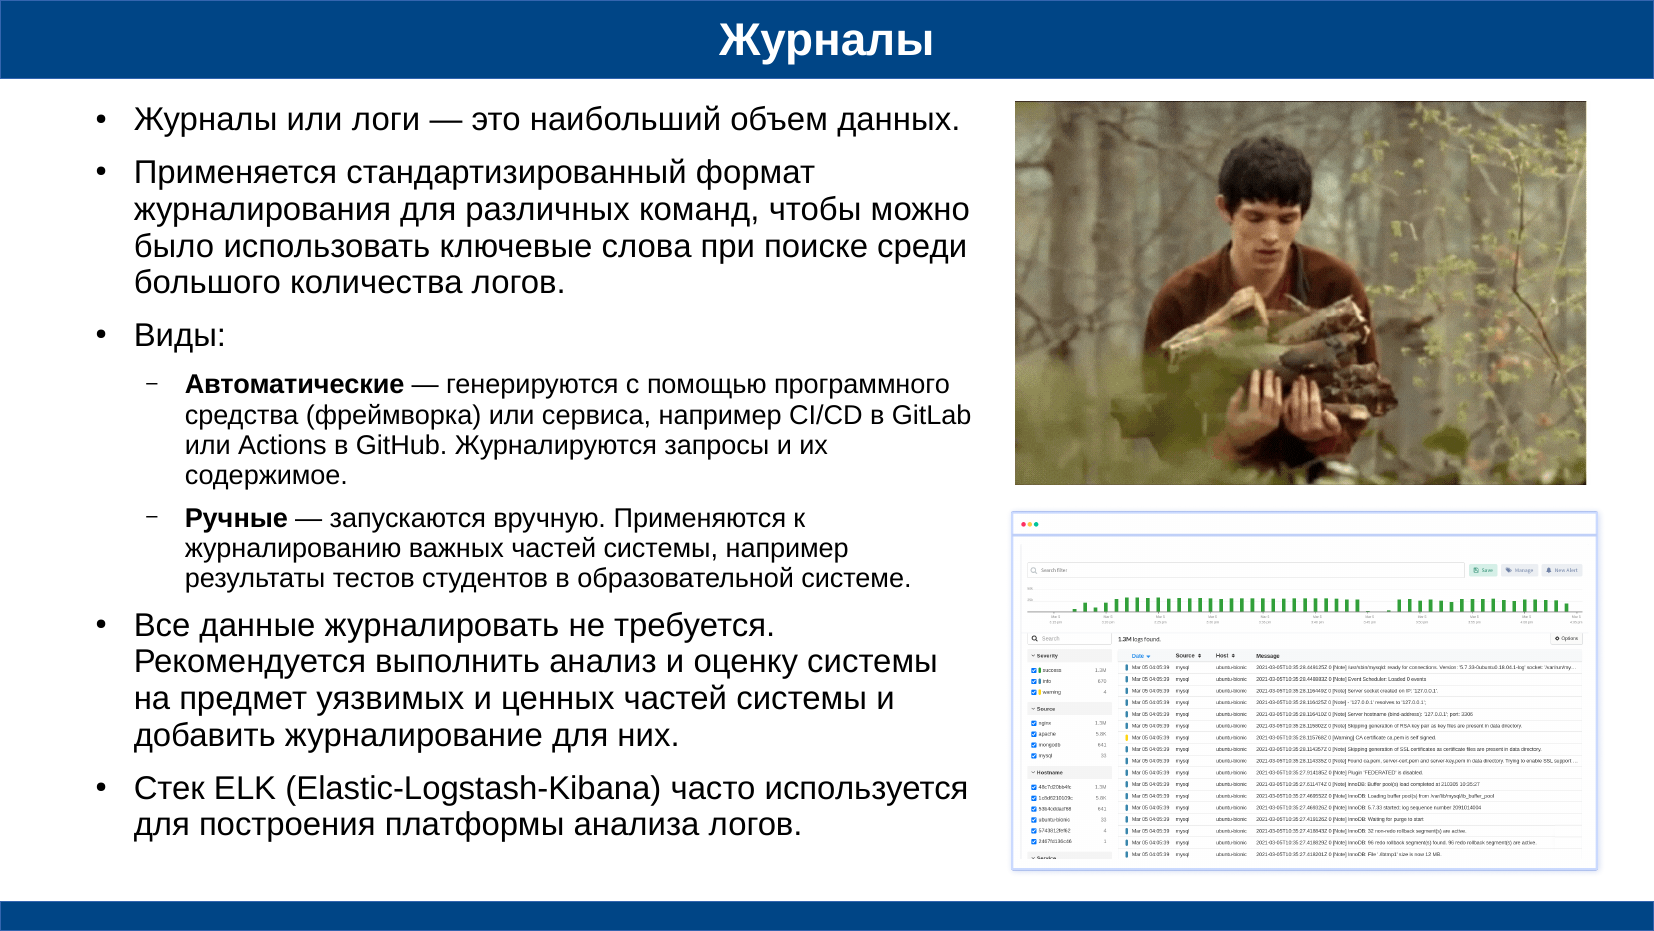

# Журналы
Журналы или логи — это наибольший объем данных.
Применяется стандартизированный формат журналирования для различных команд, чтобы можно было использовать ключевые слова при поиске среди большого количества логов.
Виды:
Автоматические — генерируются с помощью программного средства (фреймворка) или сервиса, например CI/CD в GitLab или Actions в GitHub. Журналируются запросы и их содержимое.
Ручные — запускаются вручную. Применяются к журналированию важных частей системы, например результаты тестов студентов в образовательной системе.
Все данные журналировать не требуется. Рекомендуется выполнить анализ и оценку системы на предмет уязвимых и ценных частей системы и добавить журналирование для них.
Стек ELK (Elastic-Logstash-Kibana) часто используется для построения платформы анализа логов.